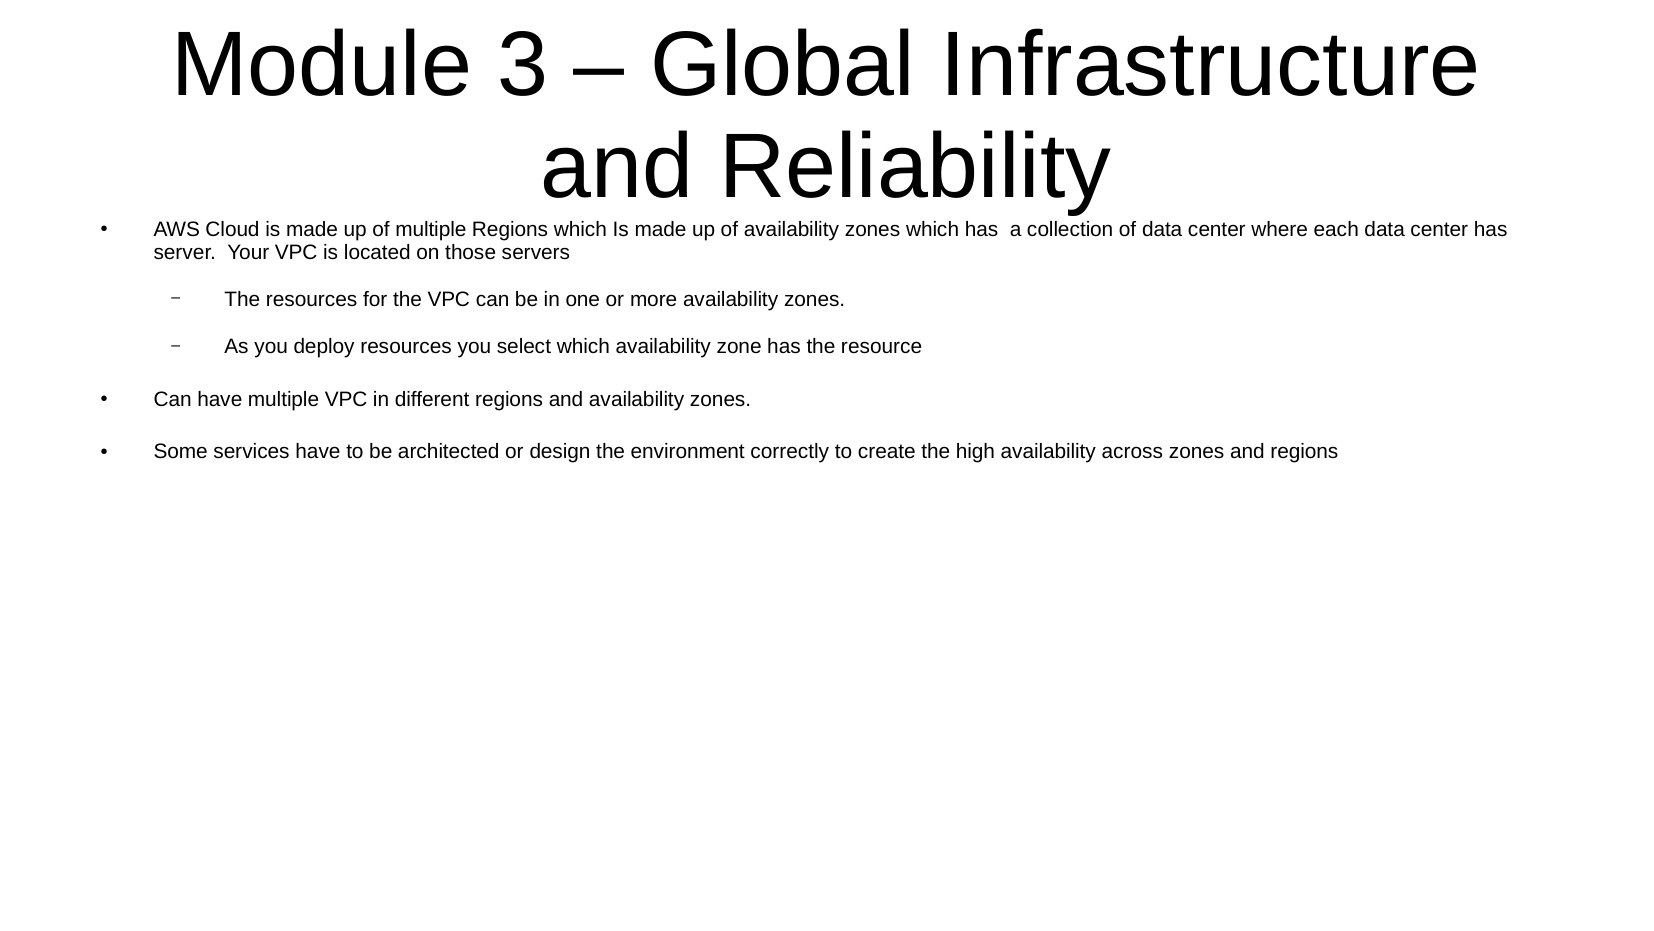

# Module 3 – Global Infrastructure and Reliability
AWS Cloud is made up of multiple Regions which Is made up of availability zones which has a collection of data center where each data center has server. Your VPC is located on those servers
The resources for the VPC can be in one or more availability zones.
As you deploy resources you select which availability zone has the resource
Can have multiple VPC in different regions and availability zones.
Some services have to be architected or design the environment correctly to create the high availability across zones and regions